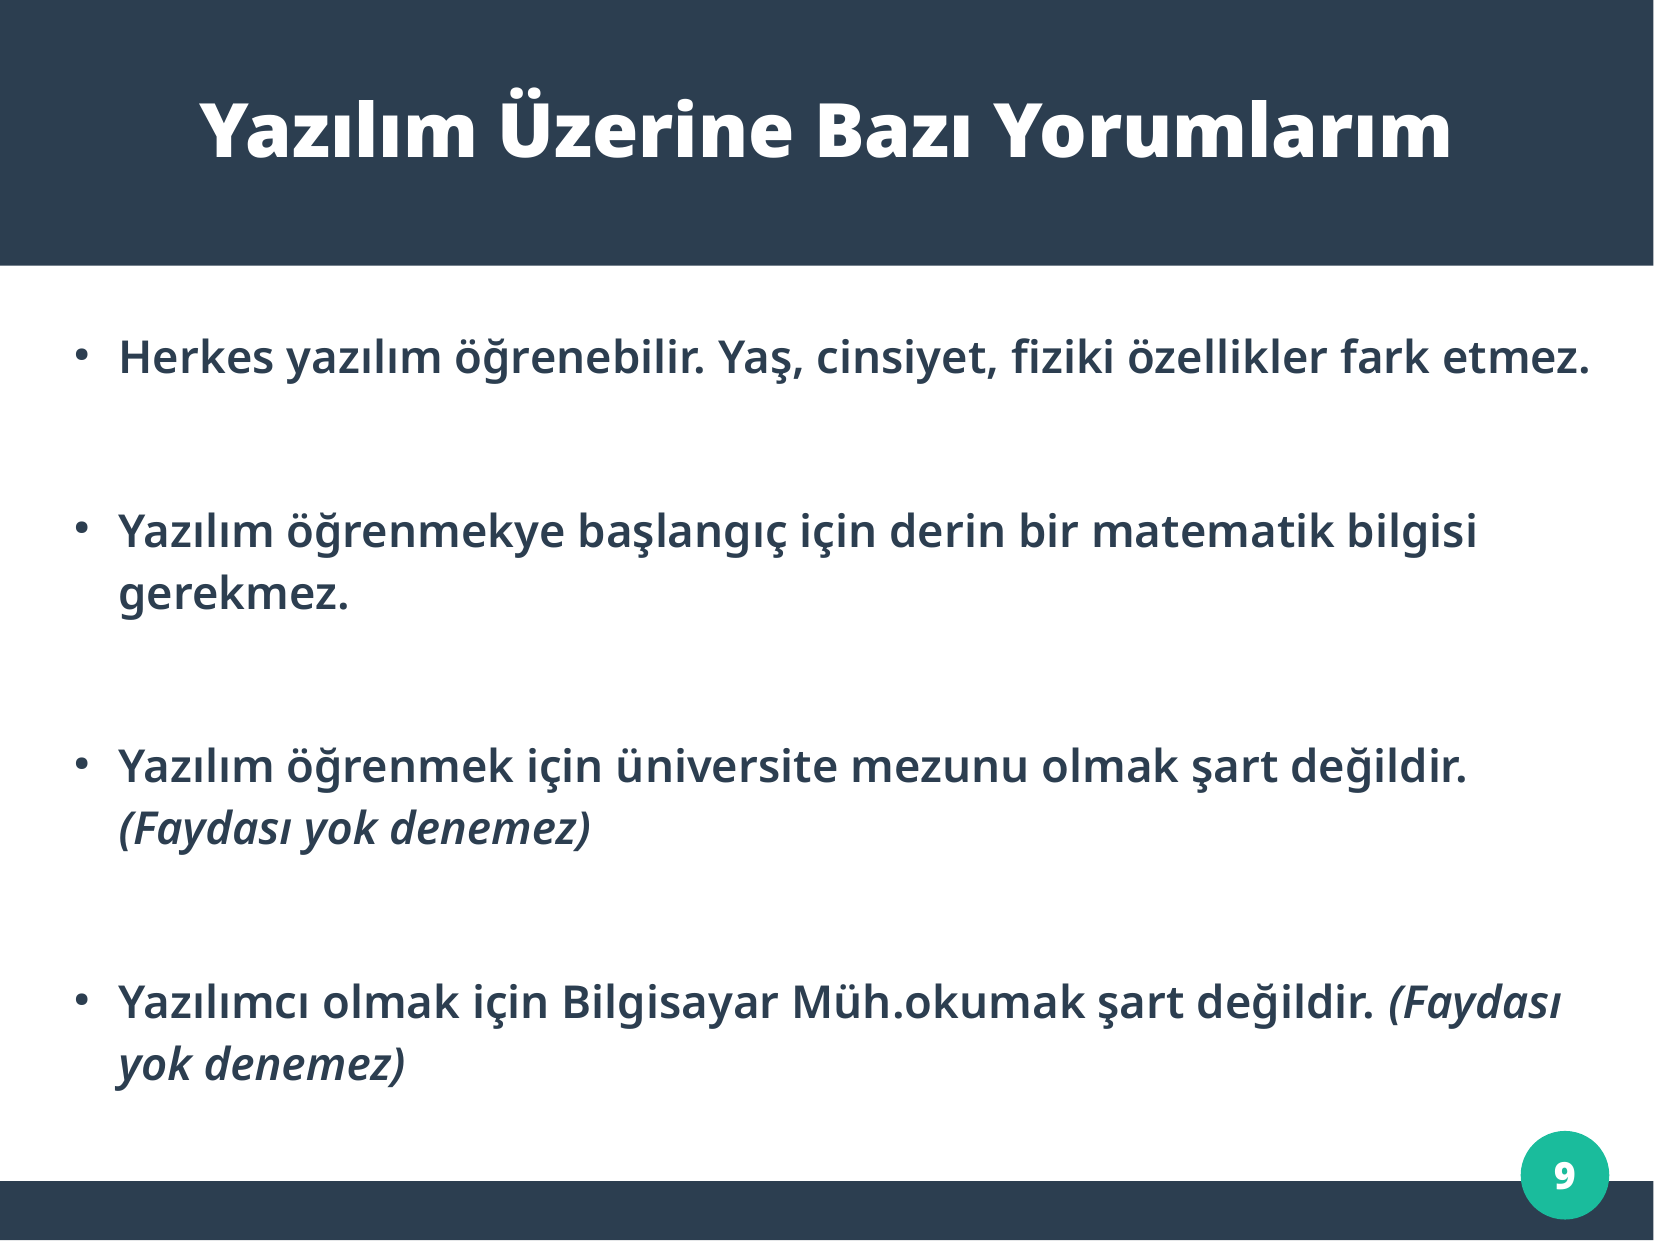

# Yazılım Üzerine Bazı Yorumlarım
Herkes yazılım öğrenebilir. Yaş, cinsiyet, fiziki özellikler fark etmez.
Yazılım öğrenmekye başlangıç için derin bir matematik bilgisi gerekmez.
Yazılım öğrenmek için üniversite mezunu olmak şart değildir. (Faydası yok denemez)
Yazılımcı olmak için Bilgisayar Müh.okumak şart değildir. (Faydası yok denemez)
9